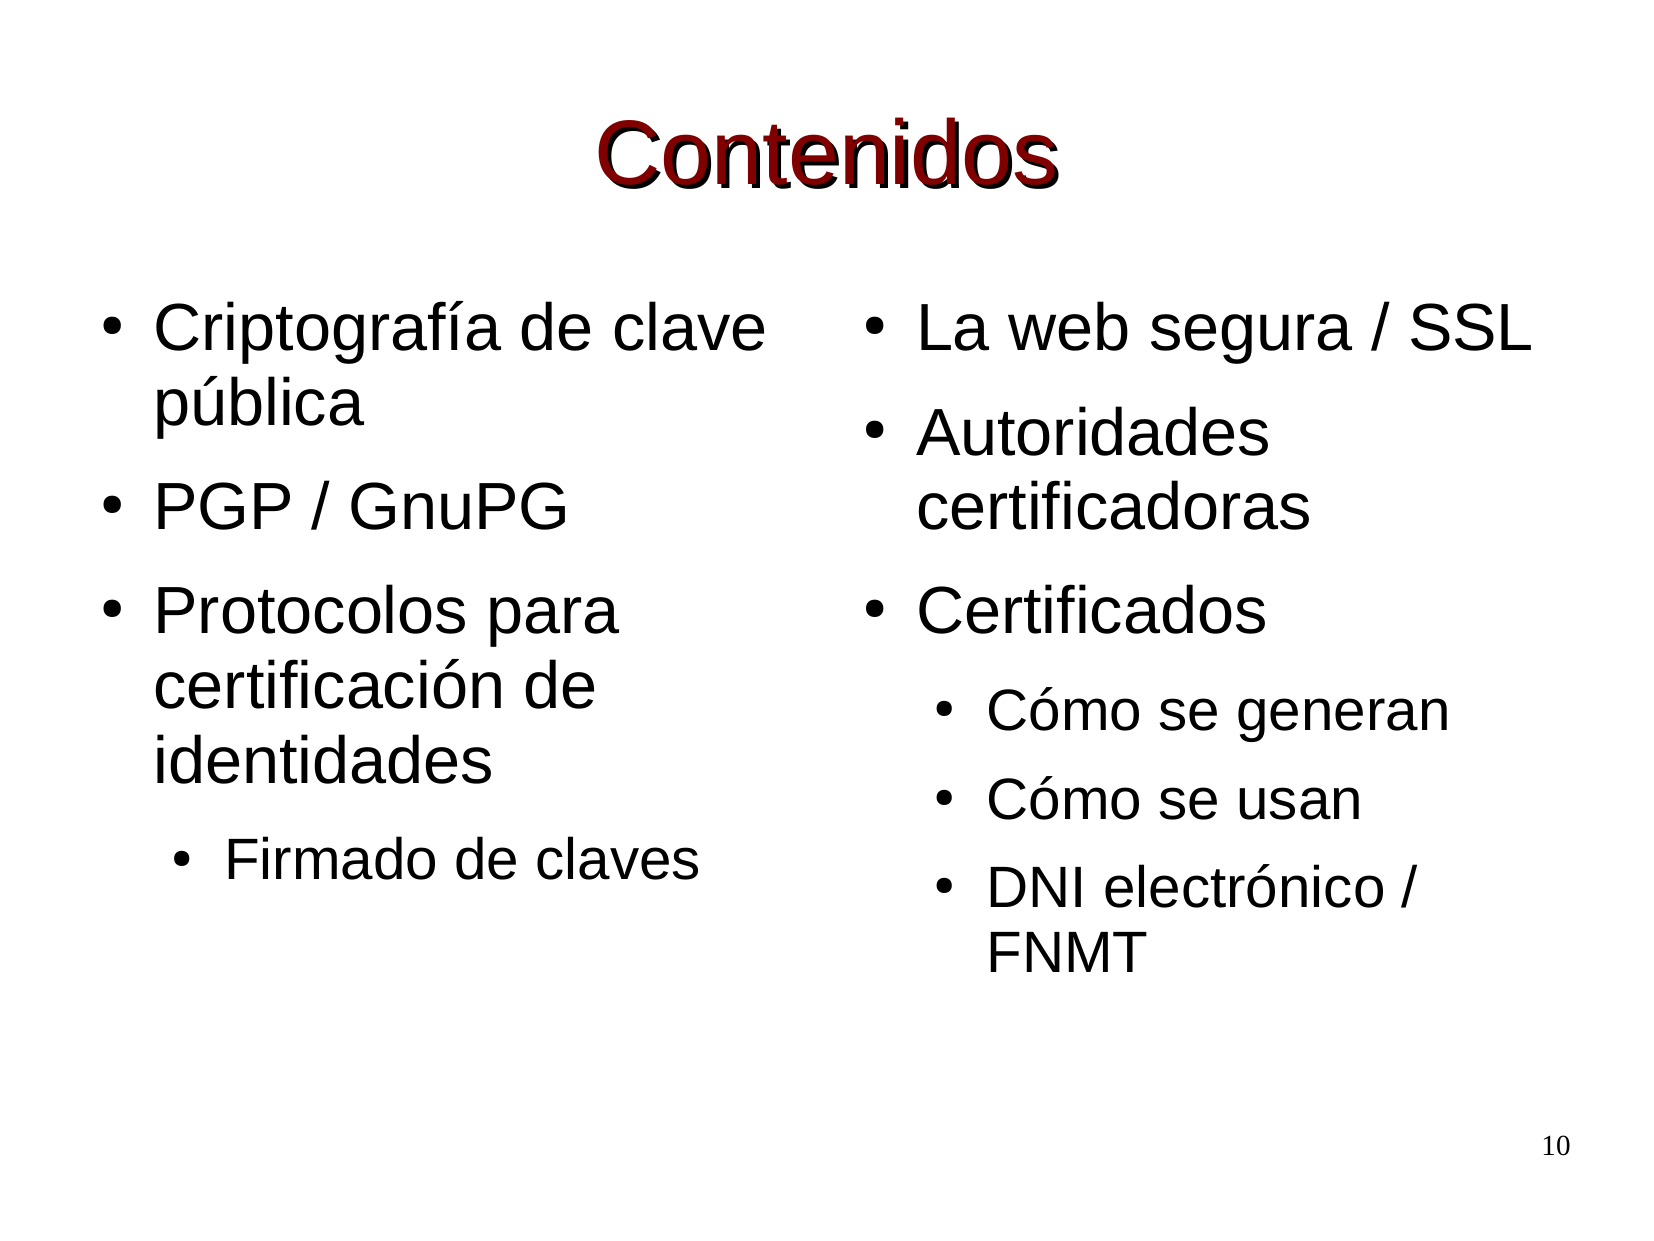

# Contenidos
Criptografía de clave pública
PGP / GnuPG
Protocolos para certificación de identidades
Firmado de claves
La web segura / SSL
Autoridades certificadoras
Certificados
Cómo se generan
Cómo se usan
DNI electrónico / FNMT
10